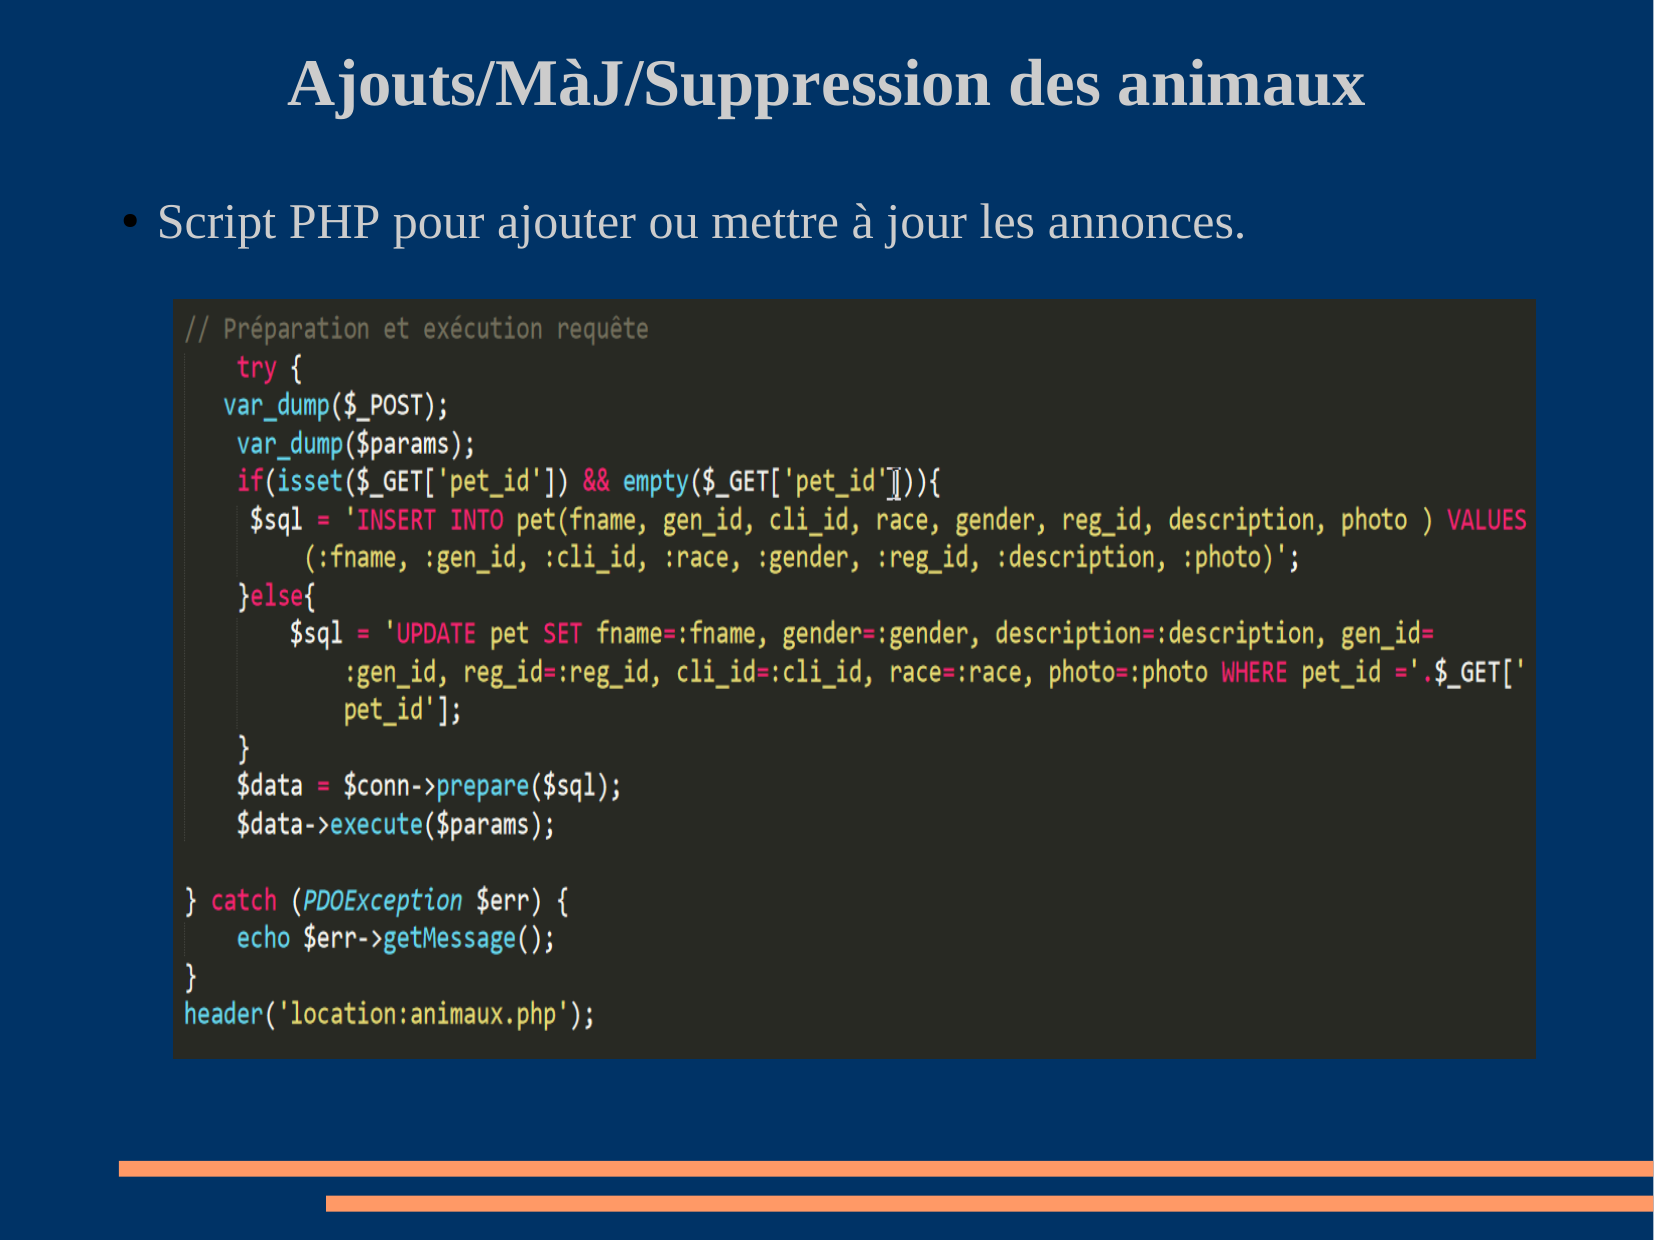

# Ajouts/MàJ/Suppression des animaux
Script PHP pour ajouter ou mettre à jour les annonces.